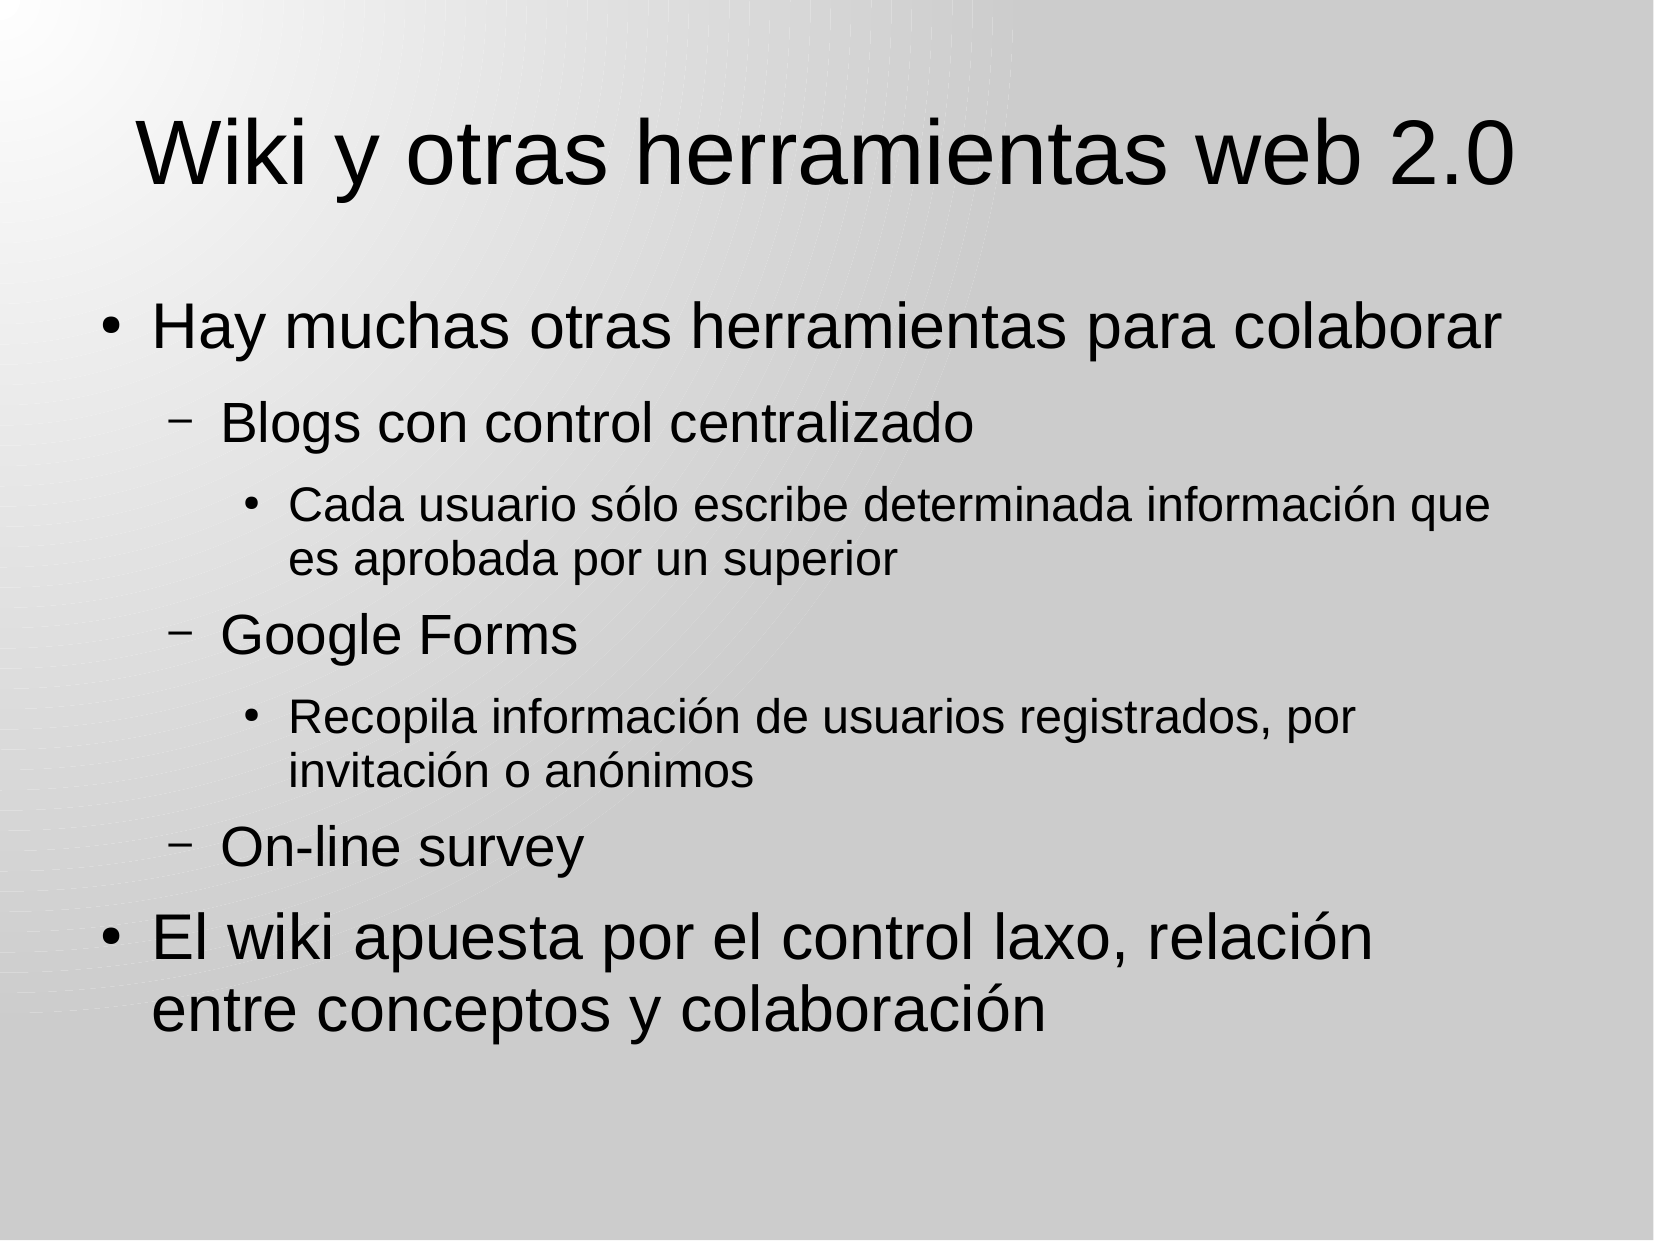

# Wiki y otras herramientas web 2.0
Hay muchas otras herramientas para colaborar
Blogs con control centralizado
Cada usuario sólo escribe determinada información que es aprobada por un superior
Google Forms
Recopila información de usuarios registrados, por invitación o anónimos
On-line survey
El wiki apuesta por el control laxo, relación entre conceptos y colaboración